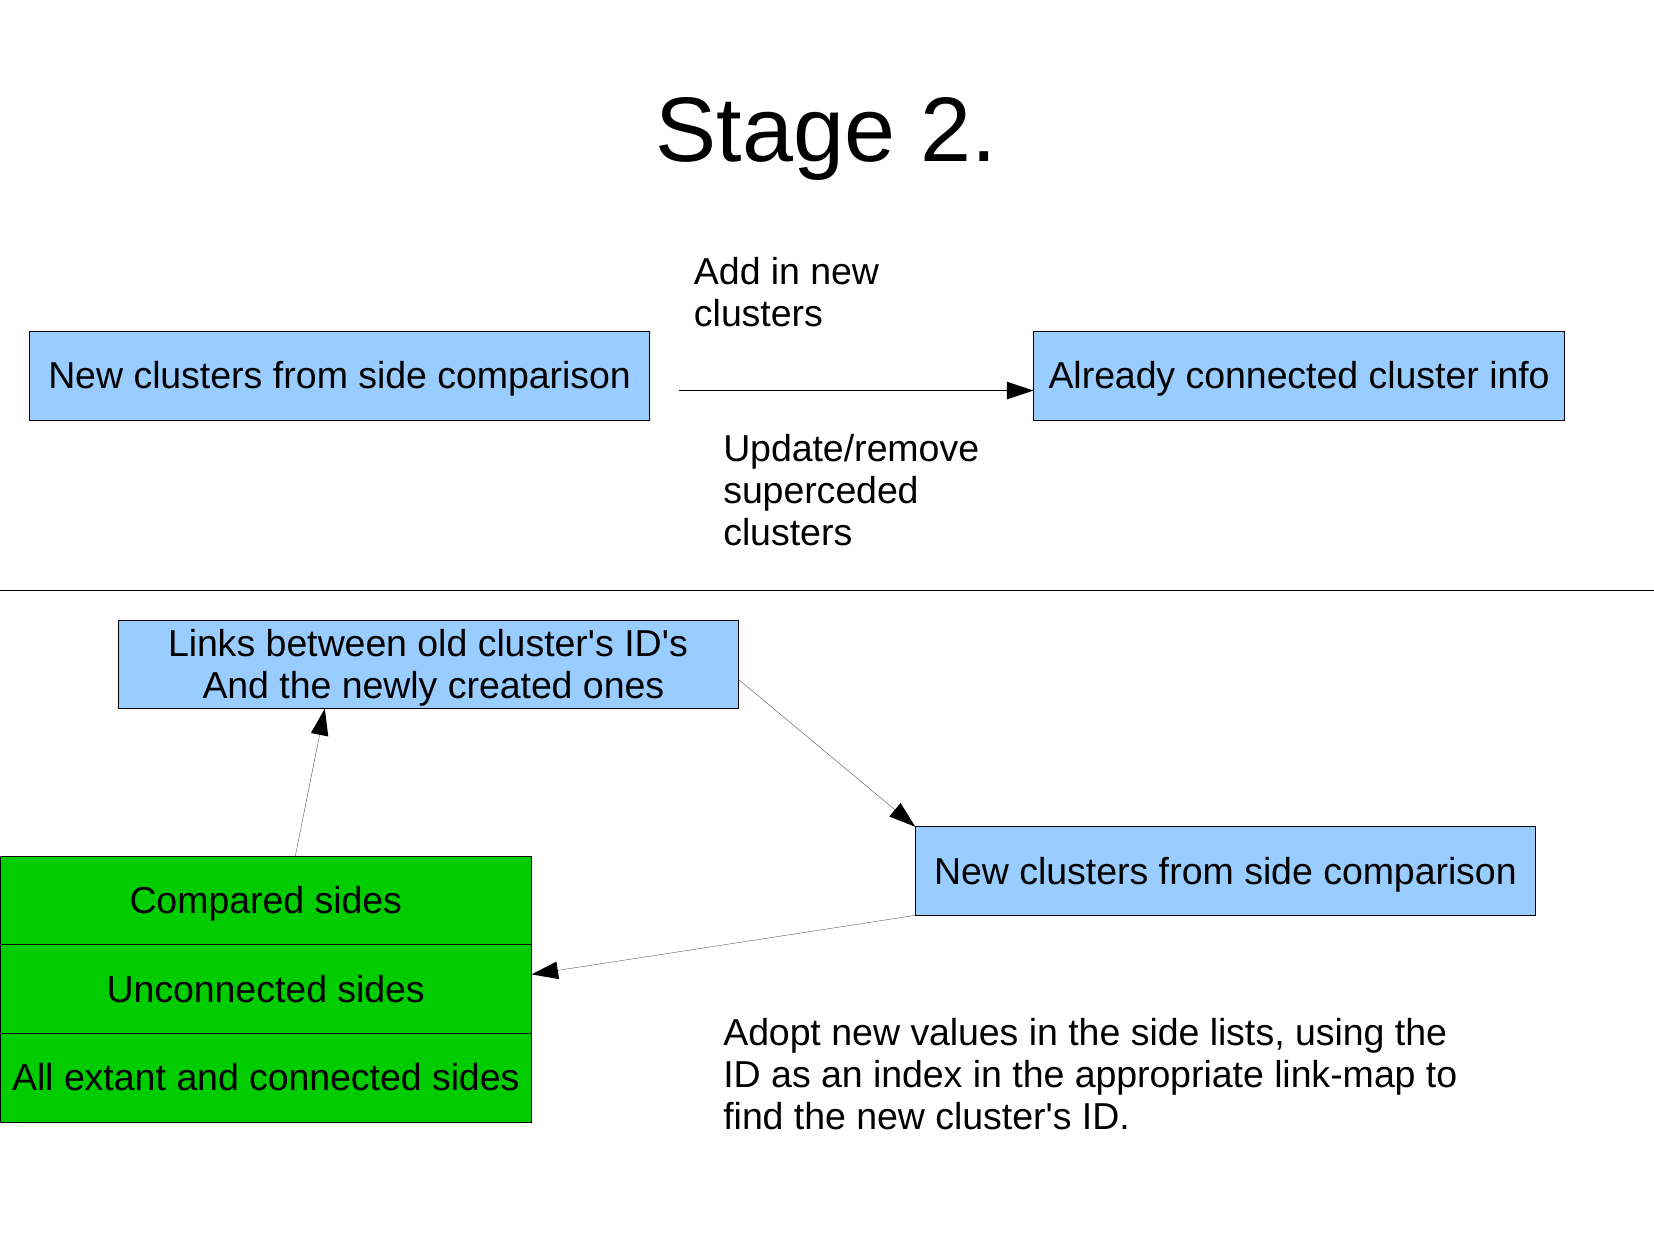

# Stage 2.
Add in new clusters
New clusters from side comparison
Already connected cluster info
Update/remove superceded clusters
Links between old cluster's ID's
 And the newly created ones
New clusters from side comparison
Compared sides
Unconnected sides
Adopt new values in the side lists, using the ID as an index in the appropriate link-map to find the new cluster's ID.
All extant and connected sides